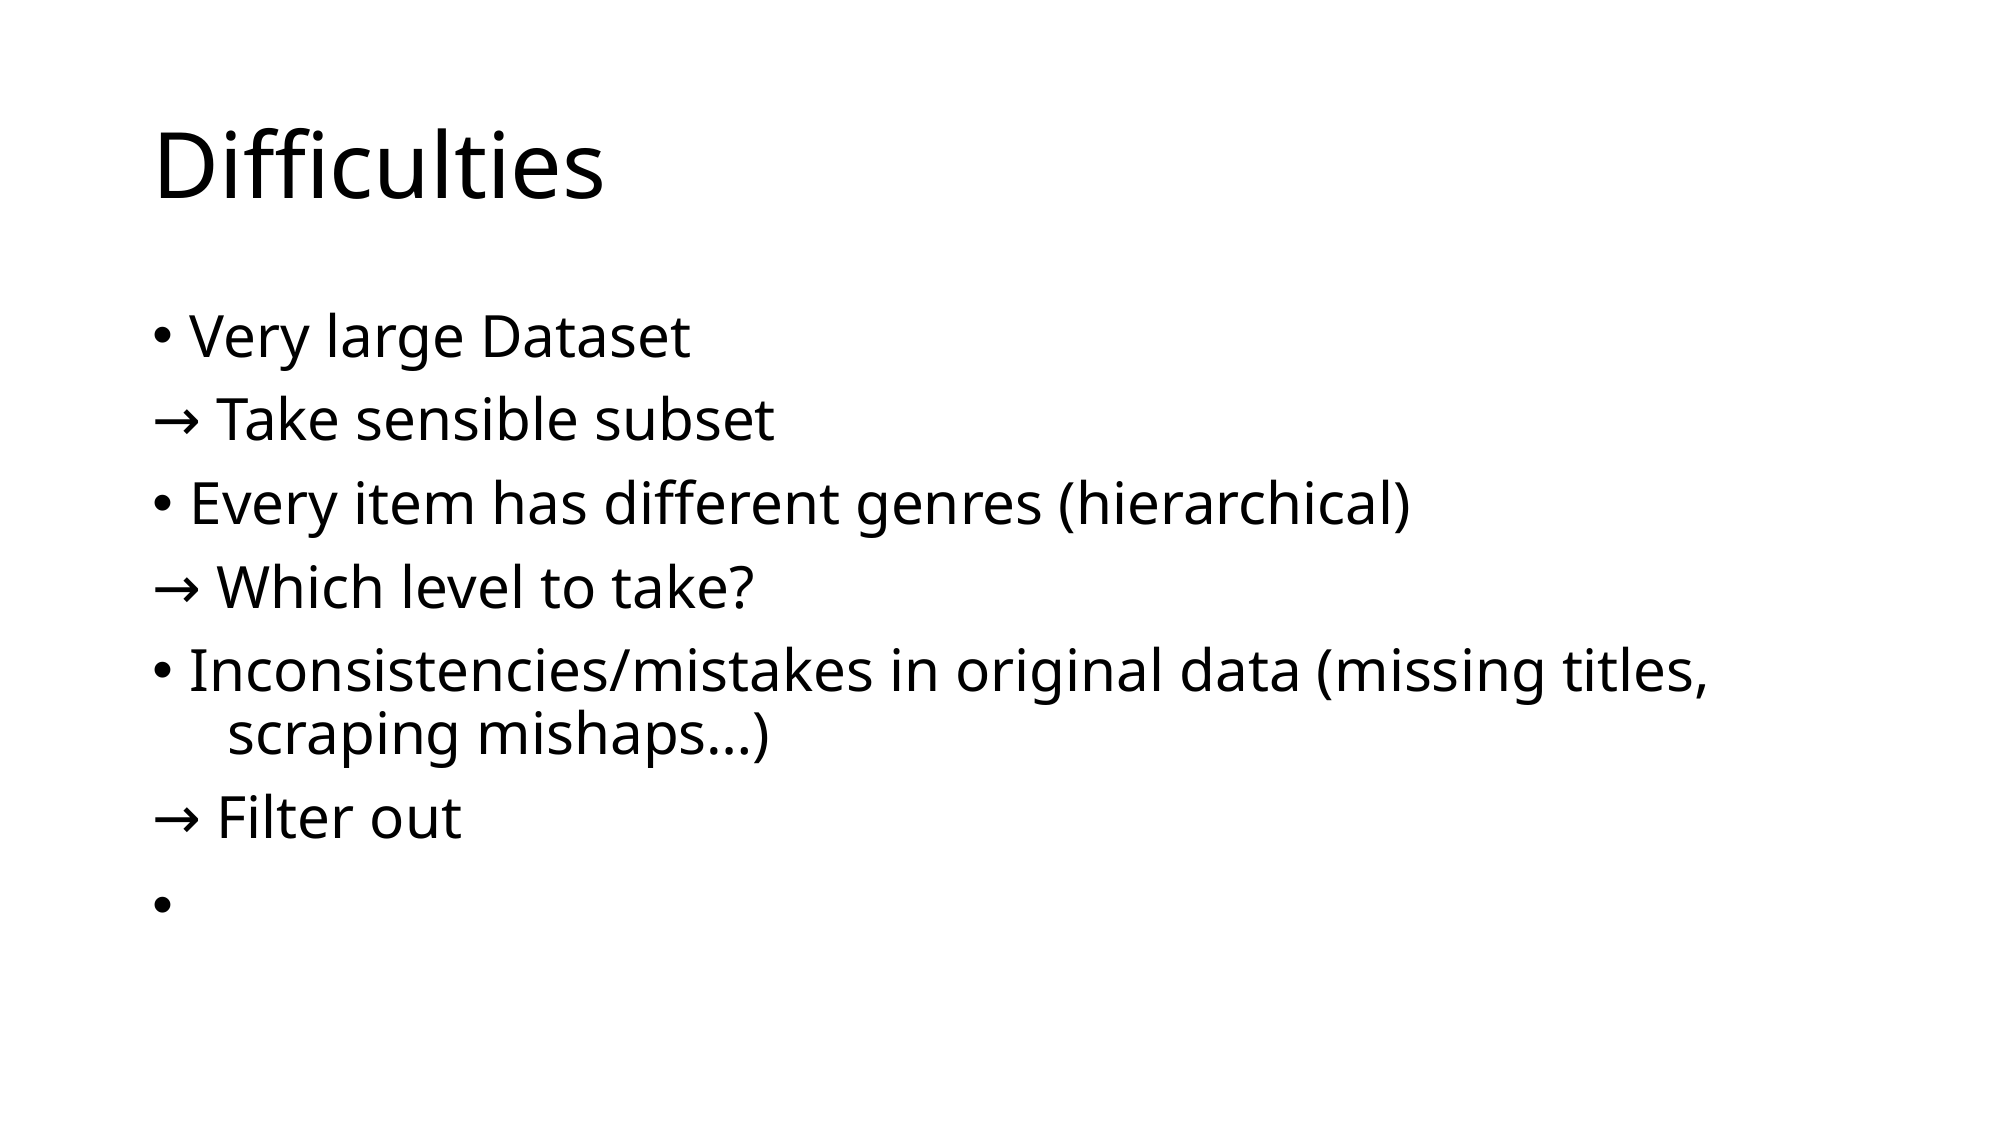

# Difficulties
Very large Dataset
→ Take sensible subset
Every item has different genres (hierarchical)
→ Which level to take?
Inconsistencies/mistakes in original data (missing titles, scraping mishaps…)
→ Filter out